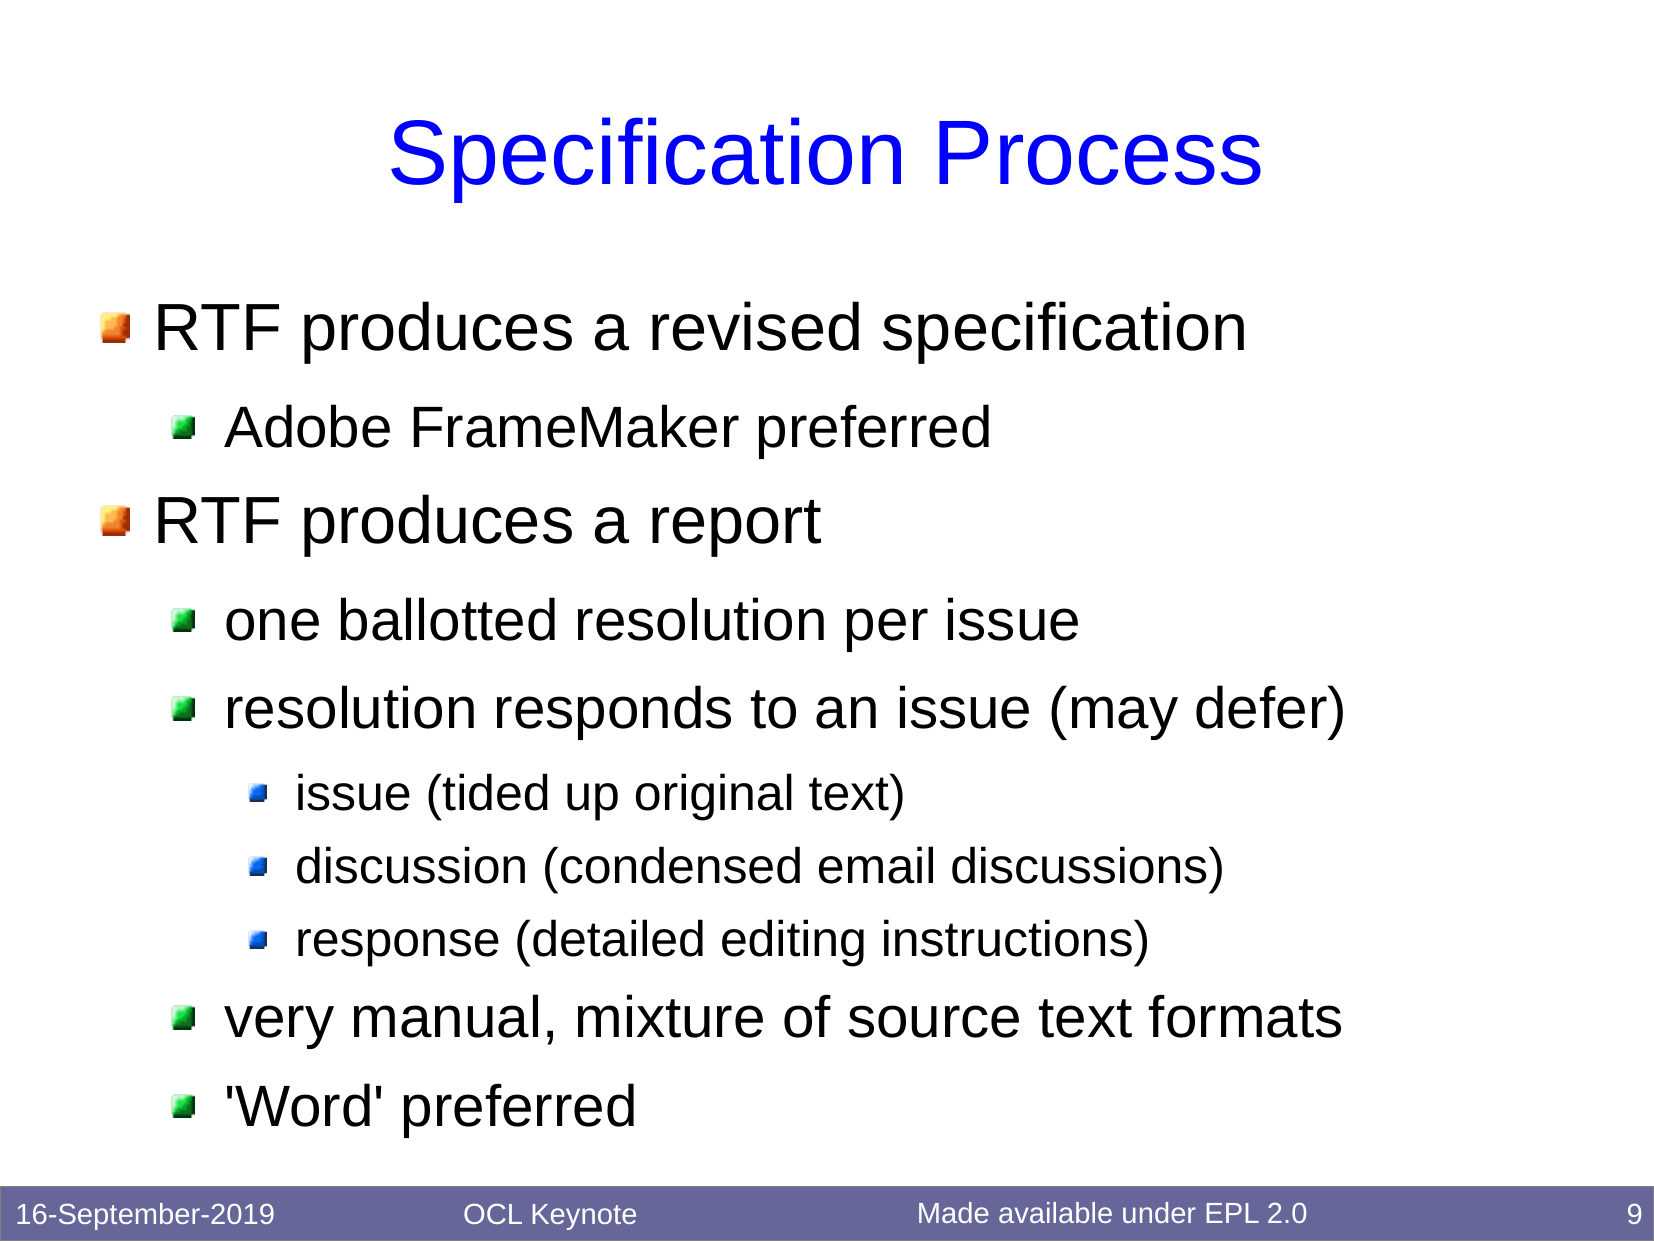

# Specification Process
RTF produces a revised specification
Adobe FrameMaker preferred
RTF produces a report
one ballotted resolution per issue
resolution responds to an issue (may defer)
issue (tided up original text)
discussion (condensed email discussions)
response (detailed editing instructions)
very manual, mixture of source text formats
'Word' preferred
16-September-2019
OCL Keynote
9